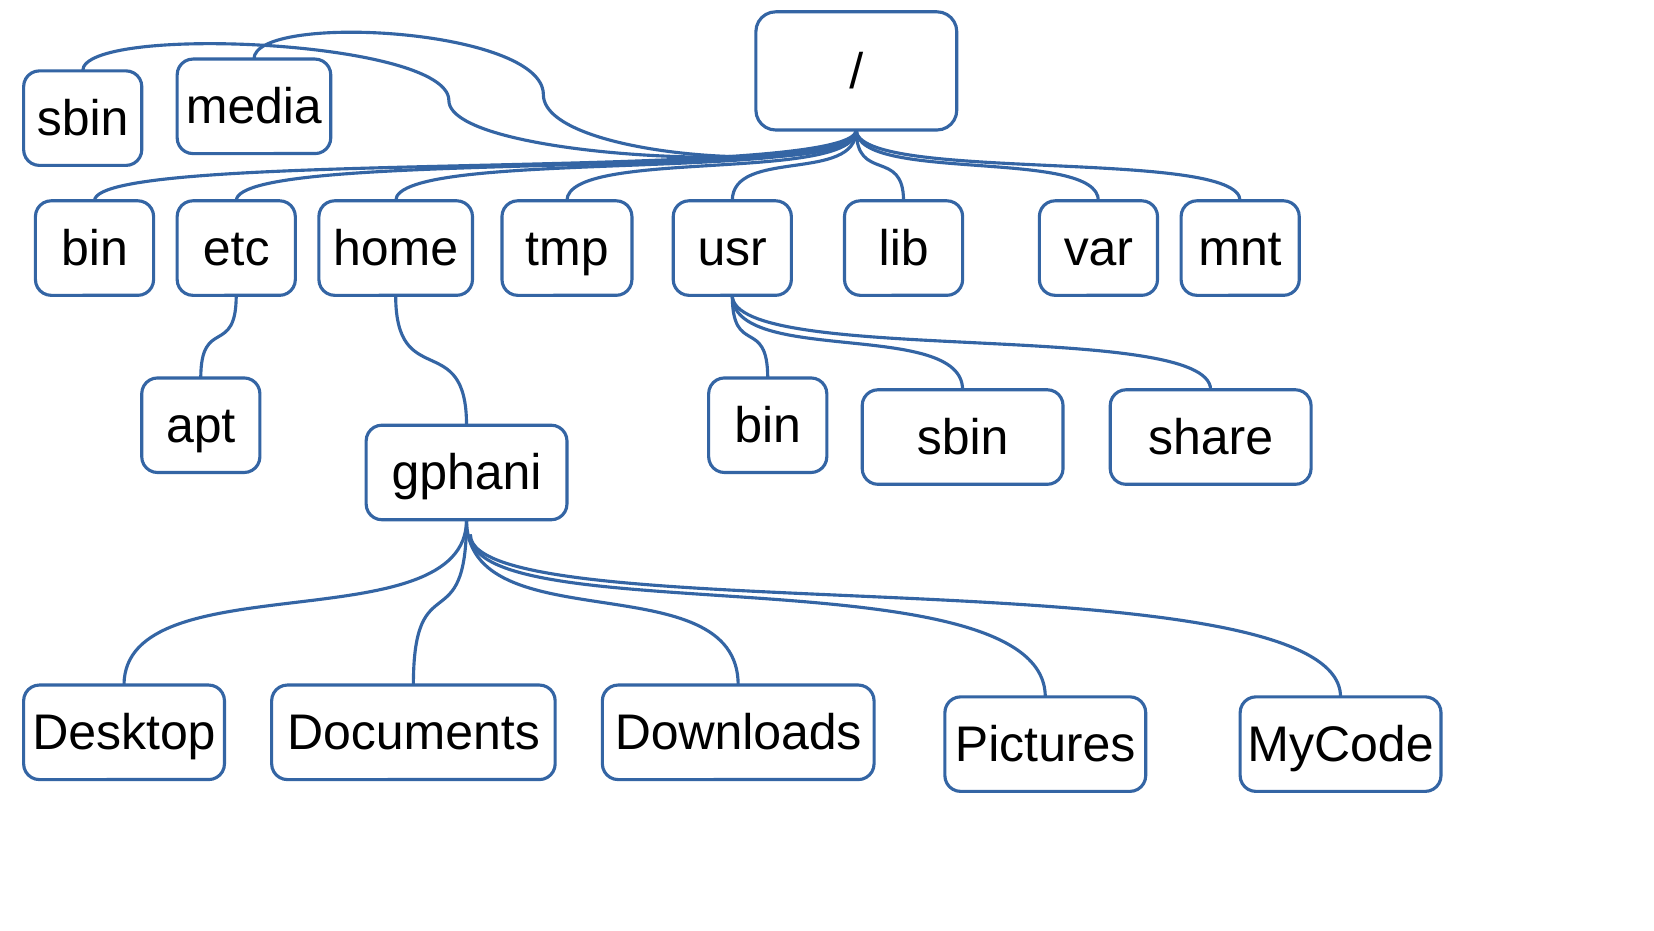

/
media
sbin
bin
etc
home
tmp
usr
lib
var
mnt
apt
bin
sbin
share
gphani
Desktop
Documents
Downloads
Pictures
MyCode